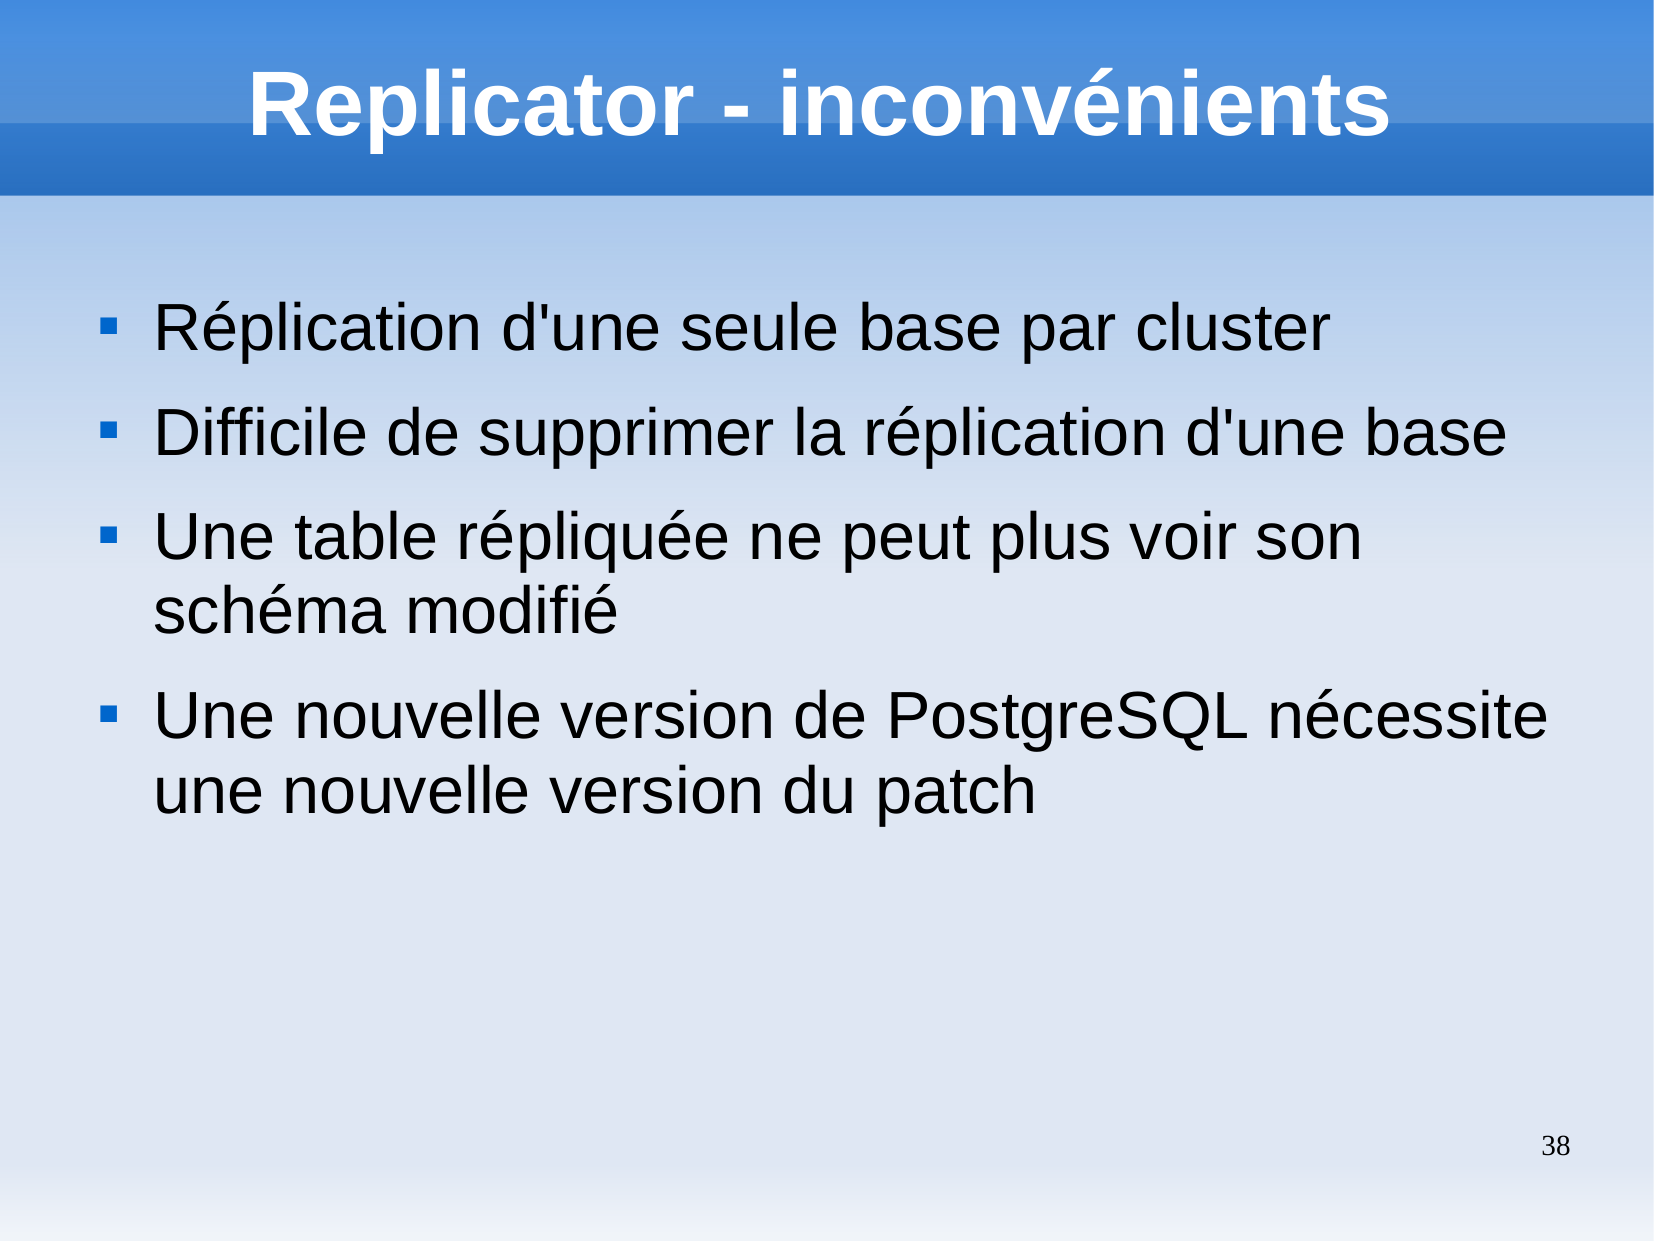

# Replicator - inconvénients
Réplication d'une seule base par cluster
Difficile de supprimer la réplication d'une base
Une table répliquée ne peut plus voir son schéma modifié
Une nouvelle version de PostgreSQL nécessite une nouvelle version du patch
38